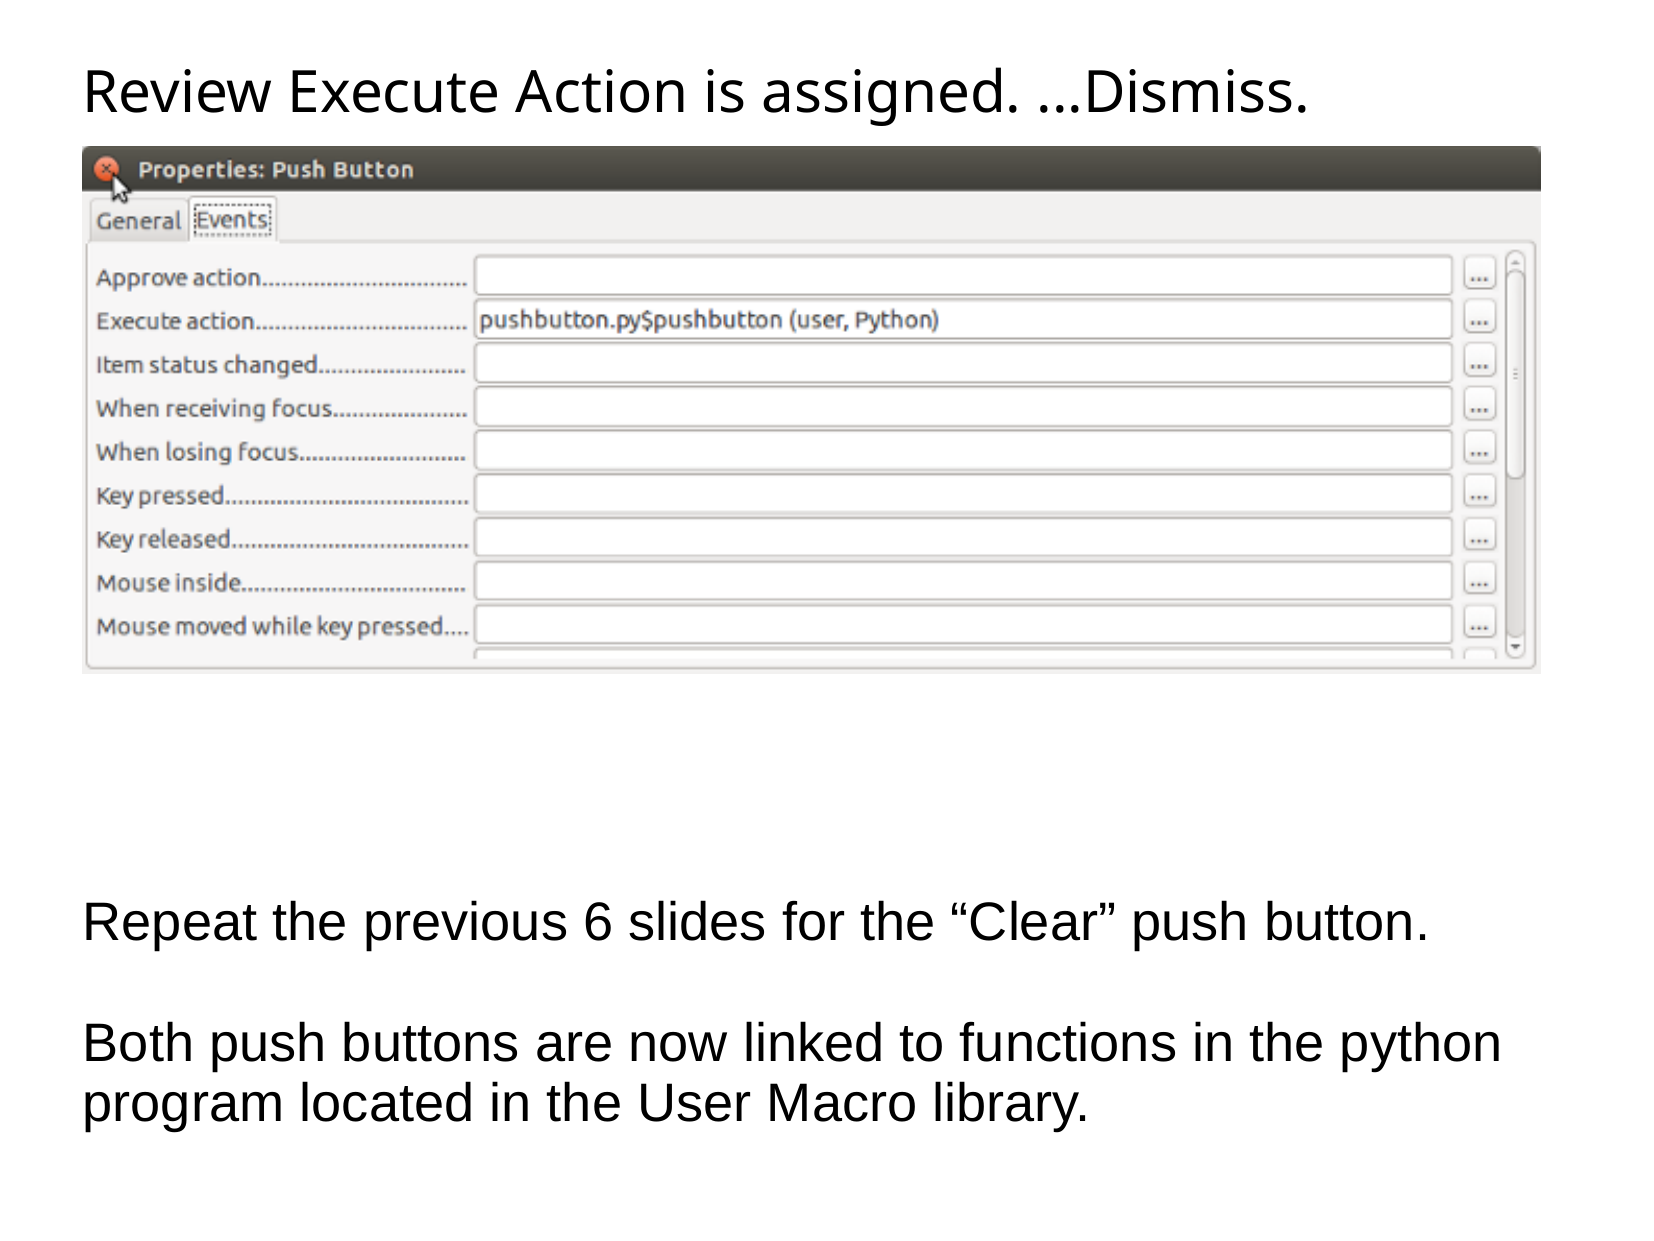

# Review Execute Action is assigned. ...Dismiss.
Repeat the previous 6 slides for the “Clear” push button.
Both push buttons are now linked to functions in the python program located in the User Macro library.